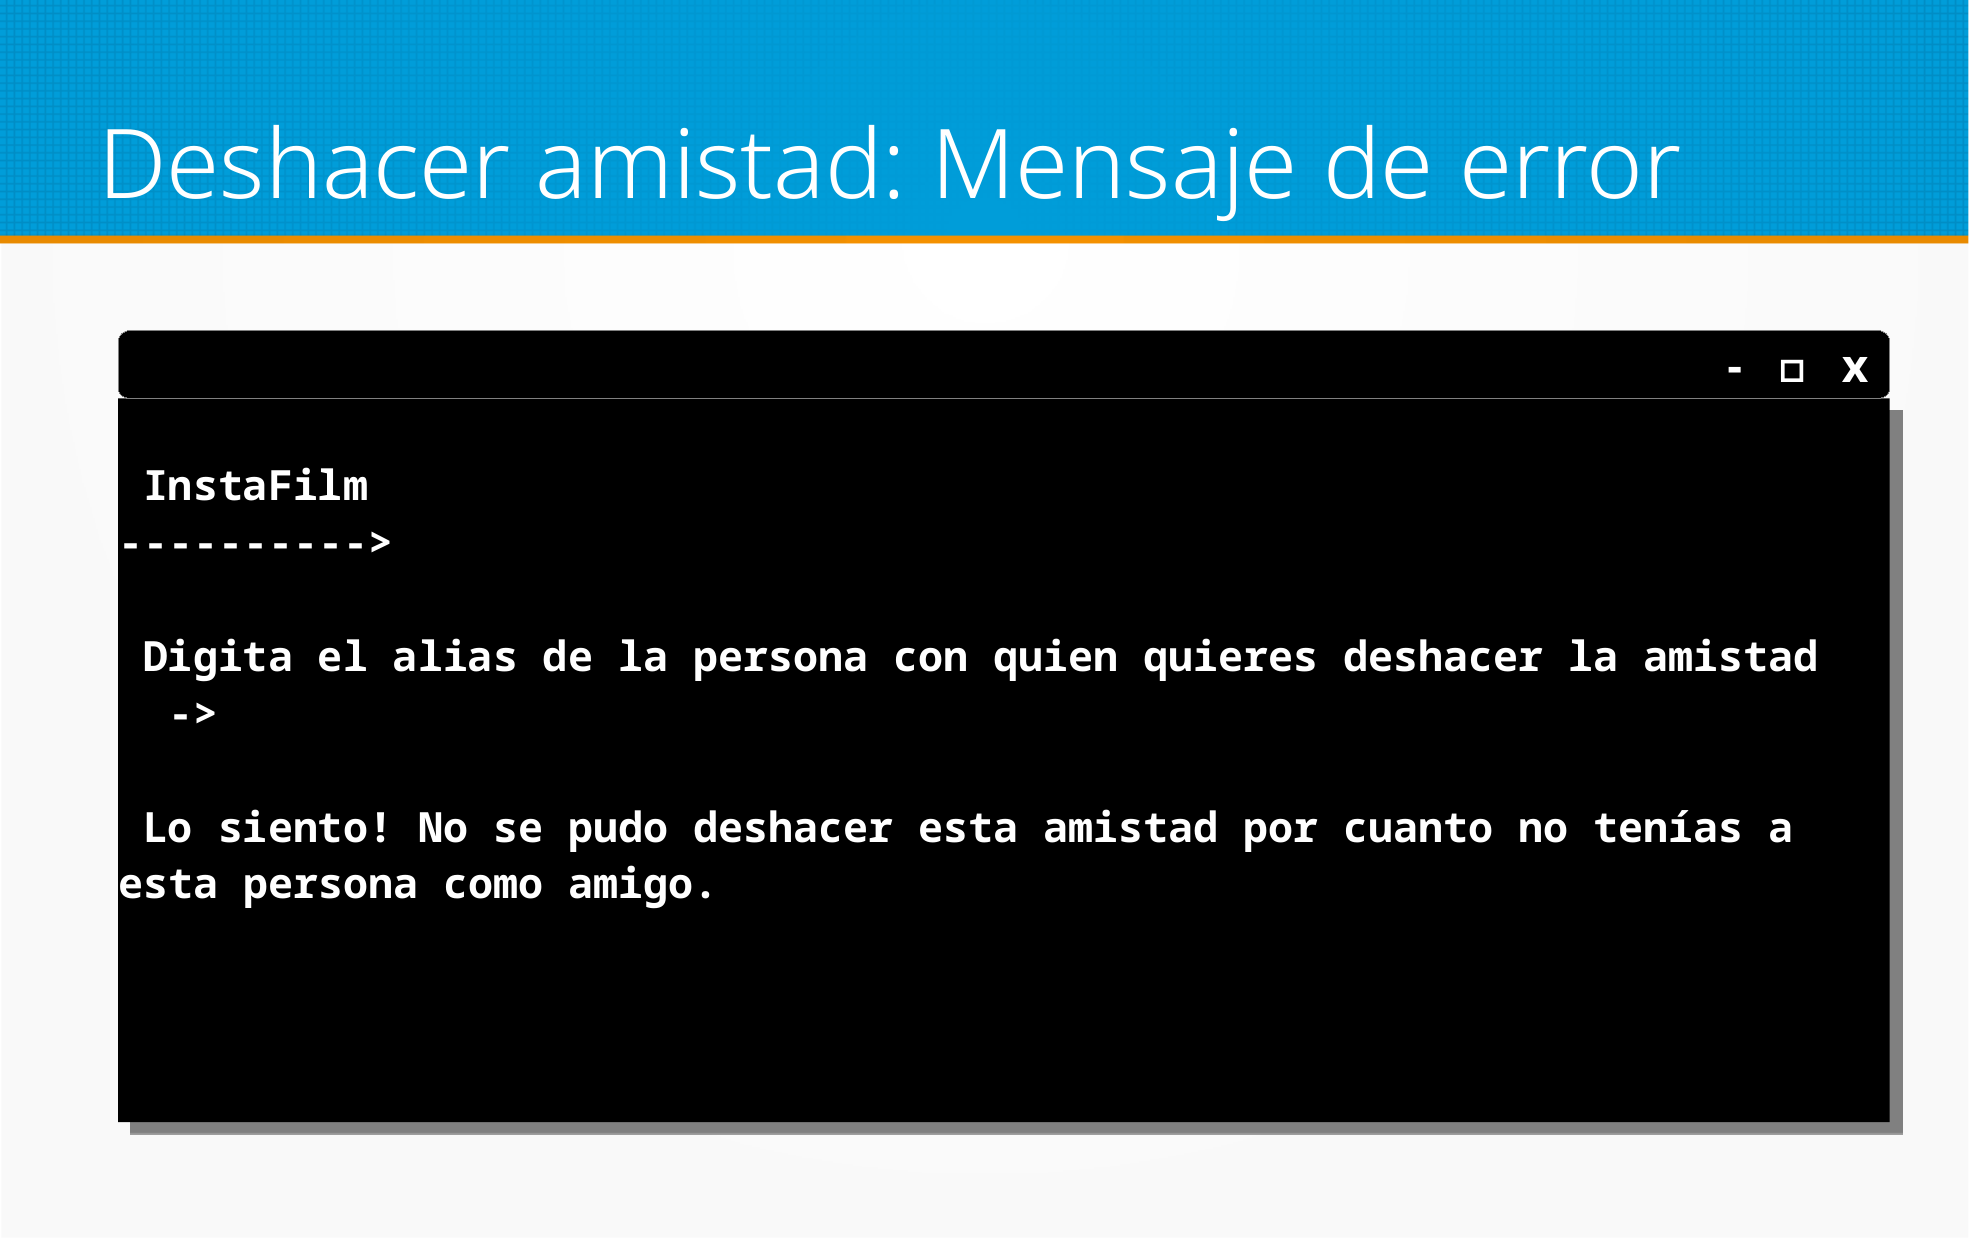

# Deshacer amistad: Mensaje de error
- □ x
 InstaFilm
---------->
 Digita el alias de la persona con quien quieres deshacer la amistad
 ->
 Lo siento! No se pudo deshacer esta amistad por cuanto no tenías a esta persona como amigo.